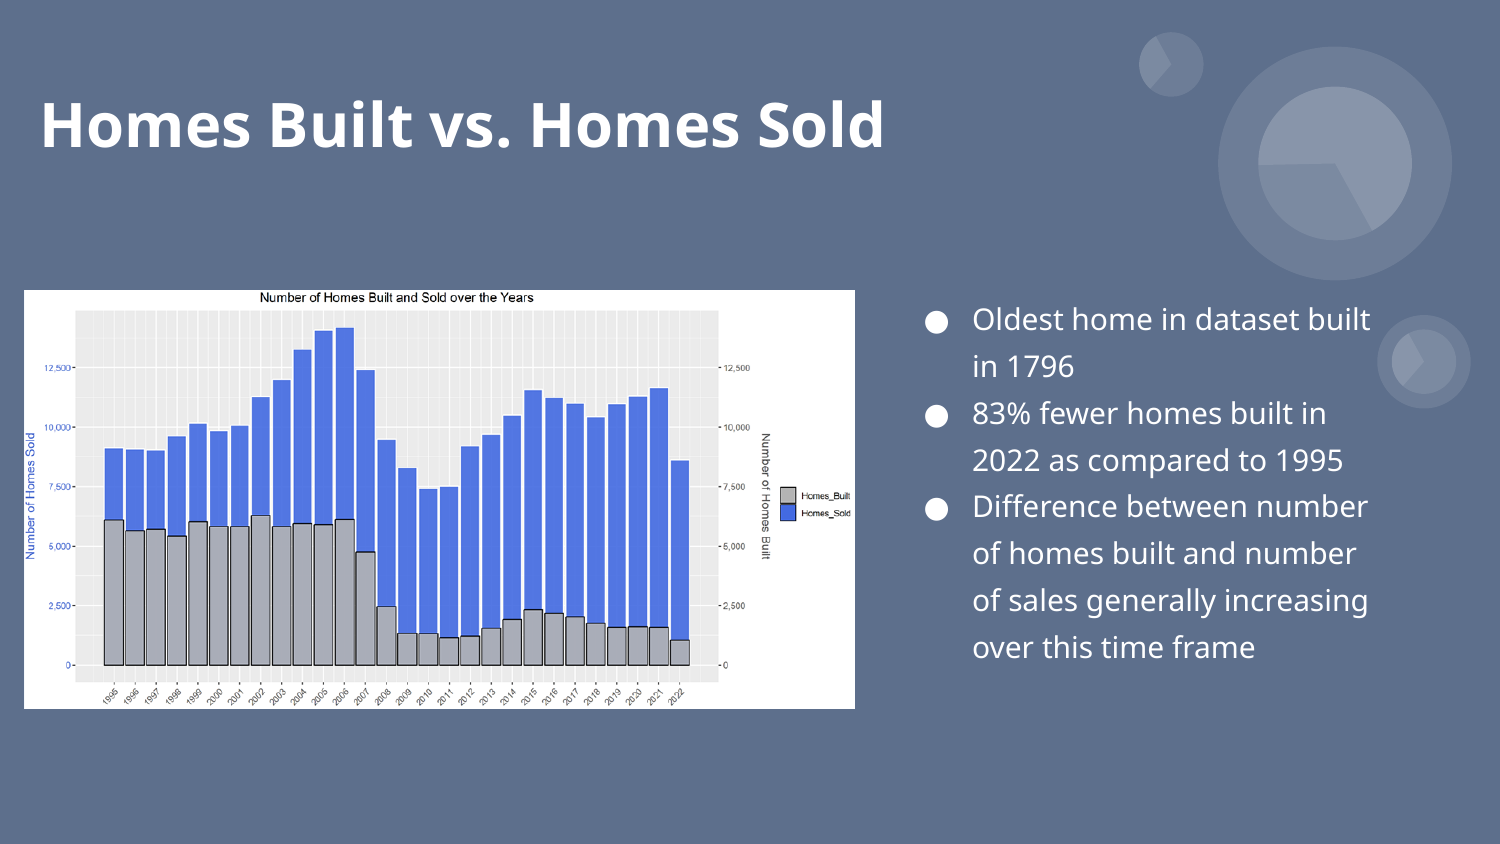

# Homes Built vs. Homes Sold
Oldest home in dataset built in 1796
83% fewer homes built in 2022 as compared to 1995
Difference between number of homes built and number of sales generally increasing over this time frame